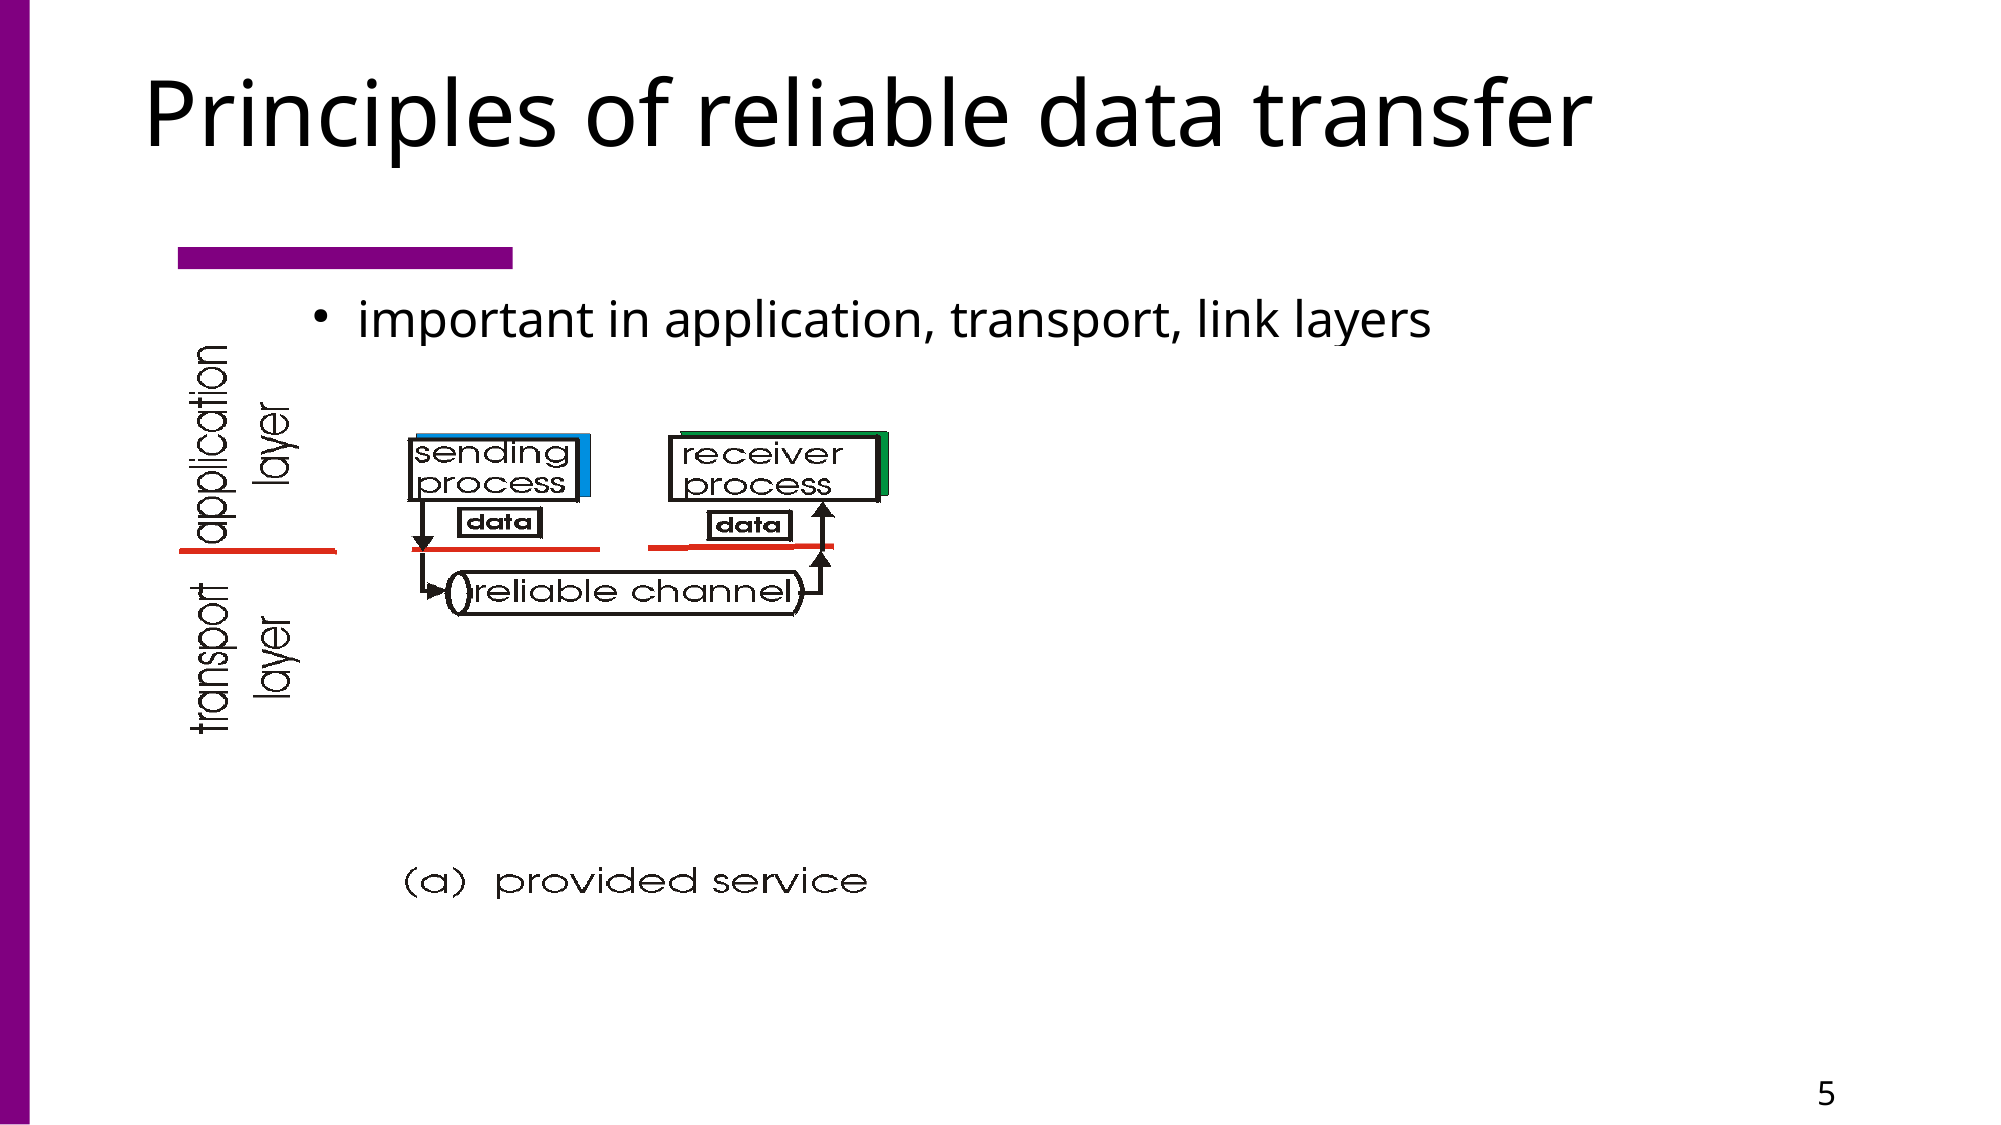

# Principles of reliable data transfer
important in application, transport, link layers
top-10 list of important networking topics!